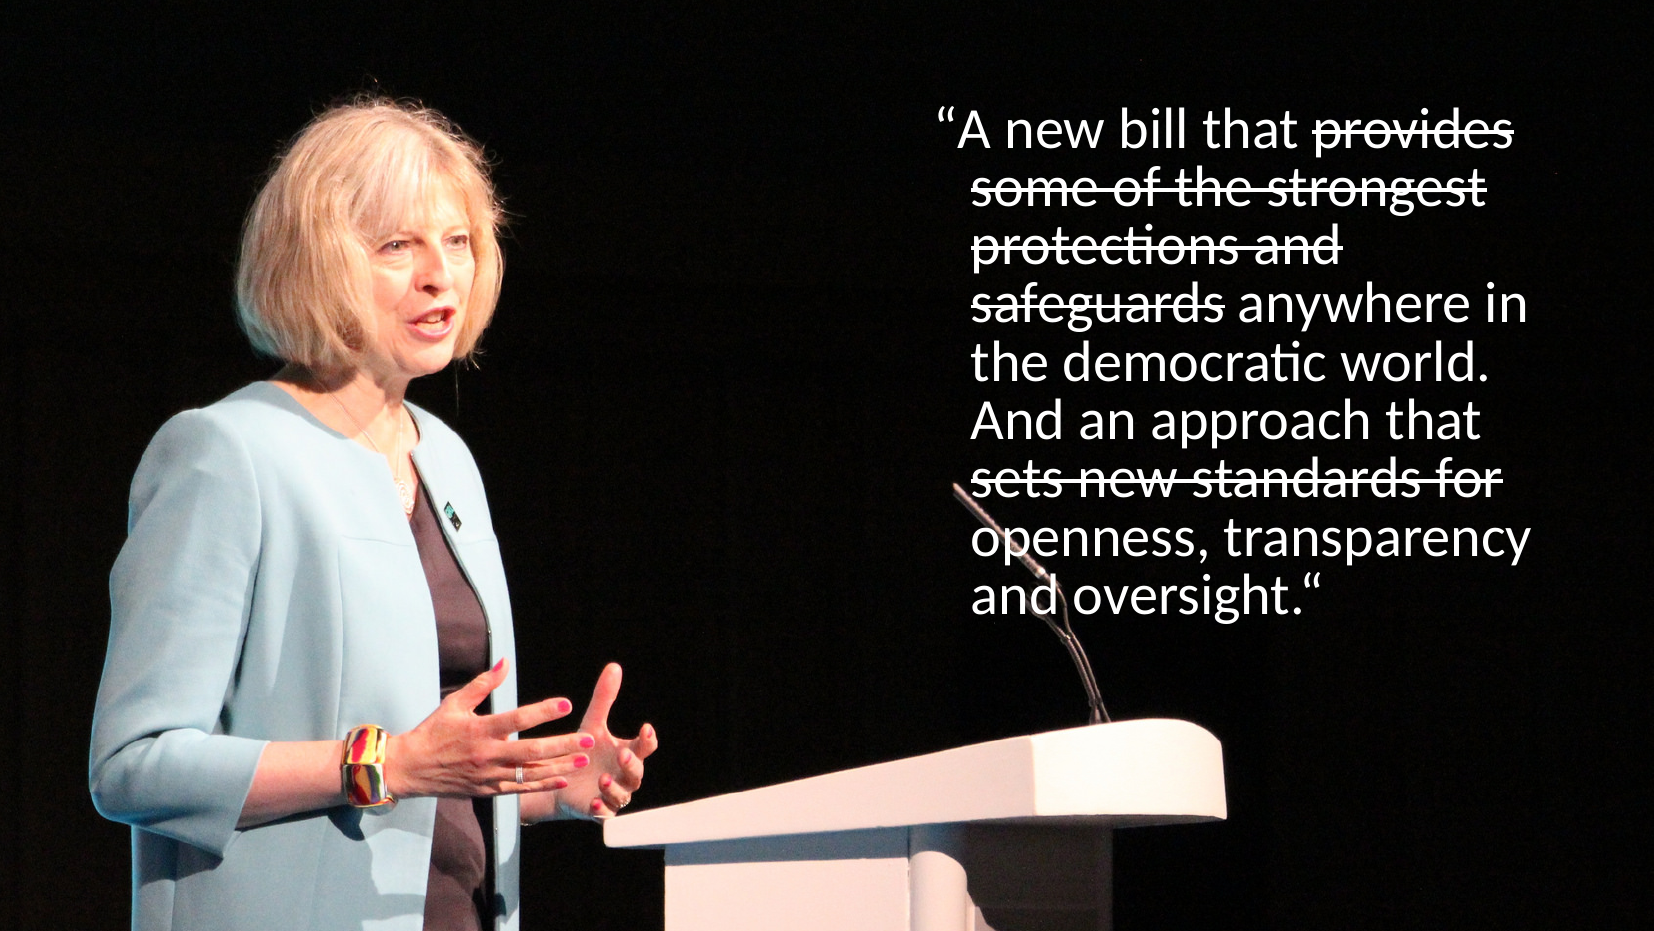

# “A new bill that provides some of the strongest protections and safeguards anywhere in the democratic world. And an approach that sets new standards for openness, transparency and oversight.“